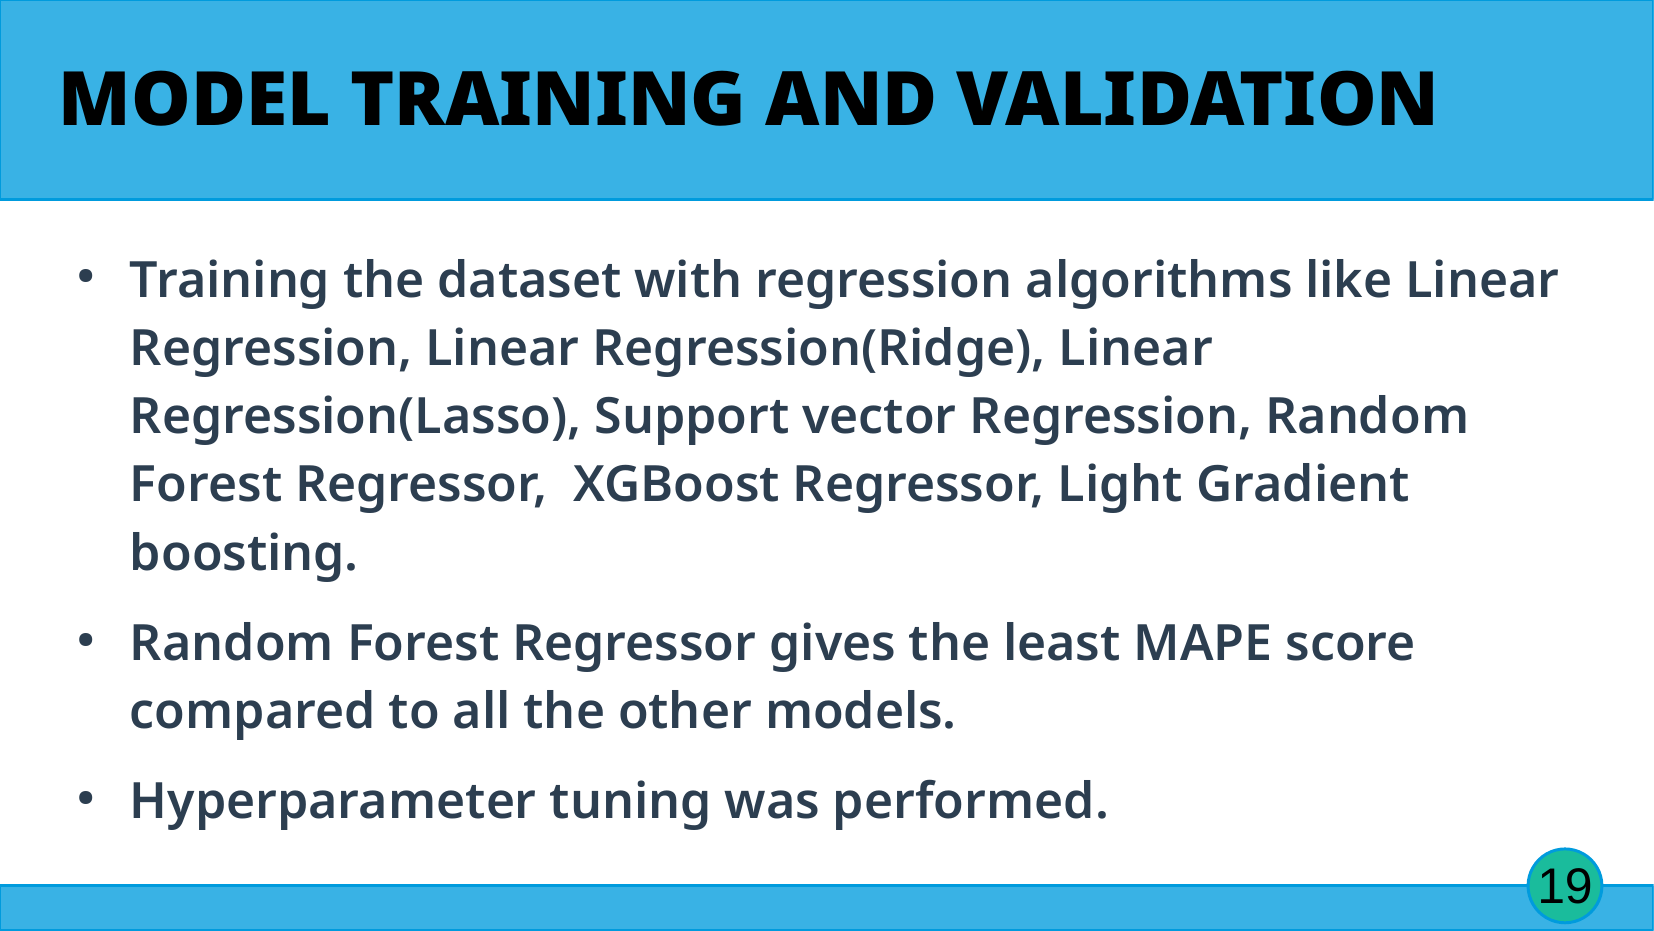

# MODEL TRAINING AND VALIDATION
Training the dataset with regression algorithms like Linear Regression, Linear Regression(Ridge), Linear Regression(Lasso), Support vector Regression, Random Forest Regressor, XGBoost Regressor, Light Gradient boosting.
Random Forest Regressor gives the least MAPE score compared to all the other models.
Hyperparameter tuning was performed.